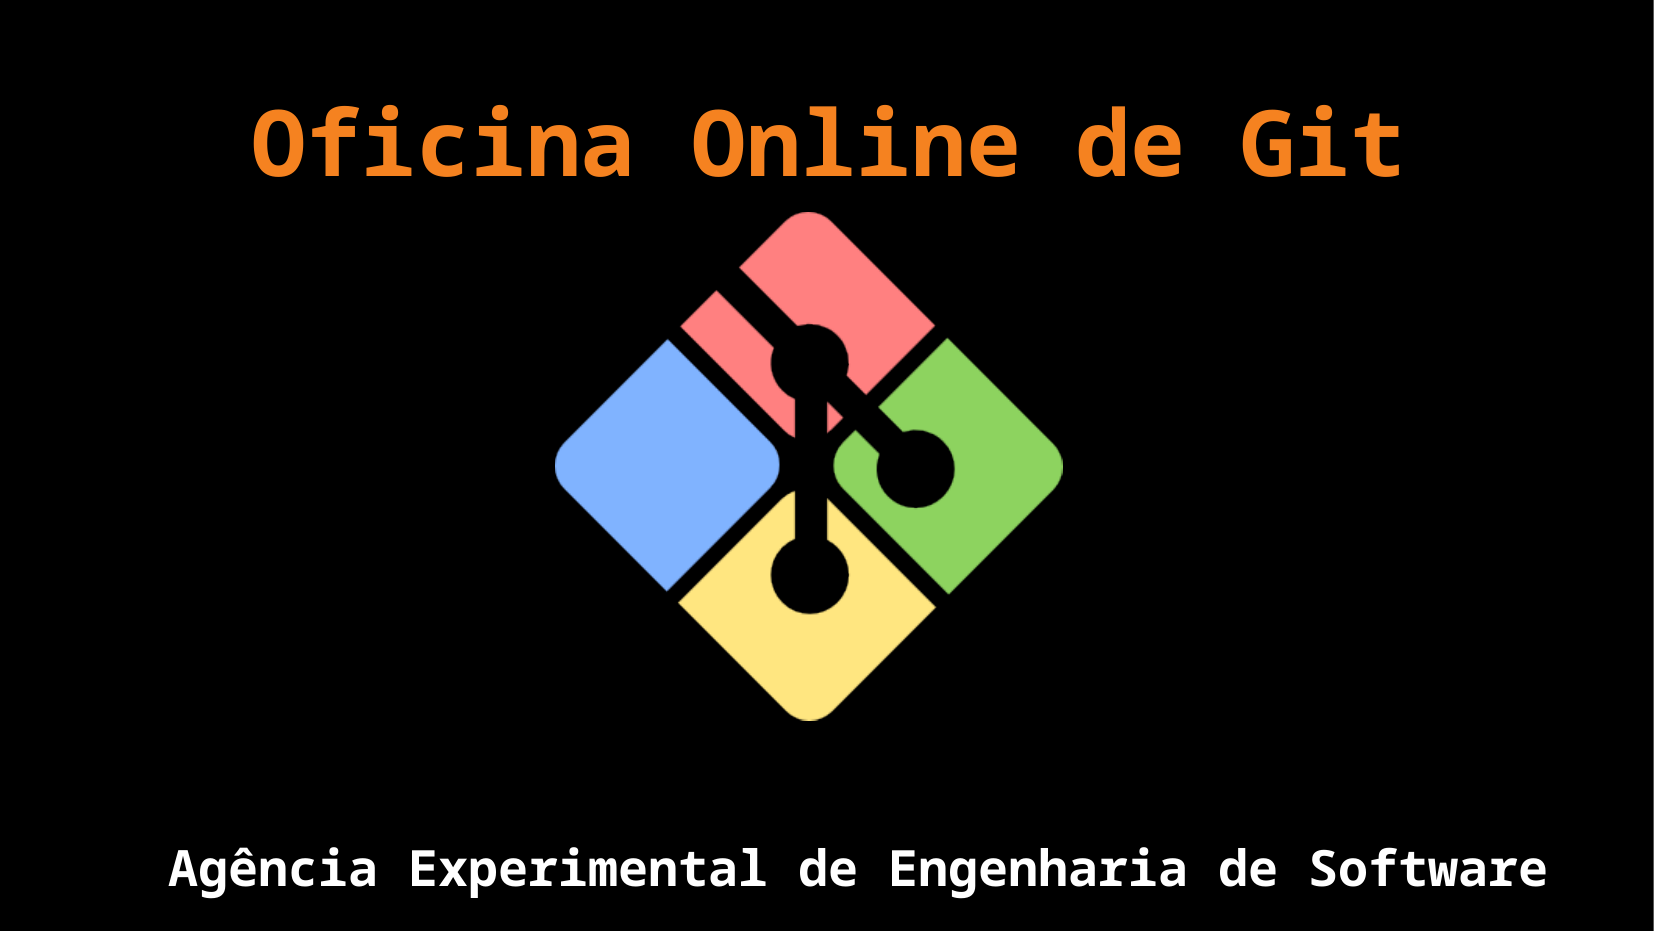

Oficina Online de Git
Agência Experimental de Engenharia de Software